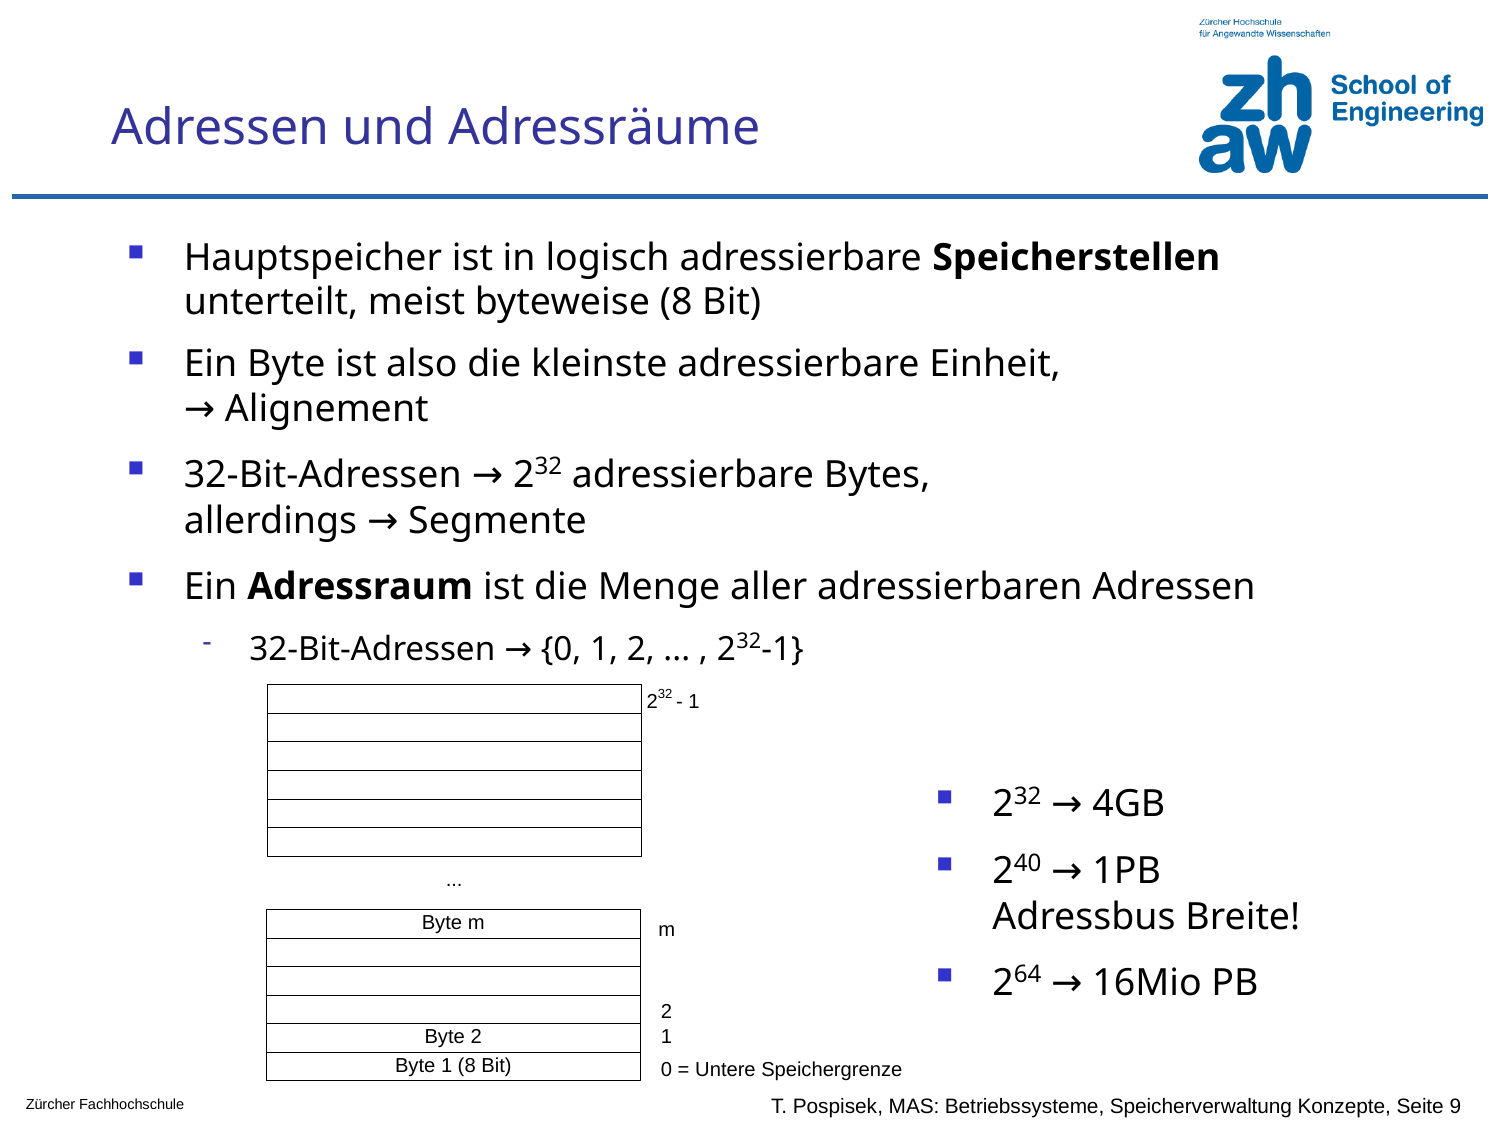

# Adressen und Adressräume
Hauptspeicher ist in logisch adressierbare Speicherstellen unterteilt, meist byteweise (8 Bit)
Ein Byte ist also die kleinste adressierbare Einheit,
→ Alignement
32-Bit-Adressen → 232 adressierbare Bytes,
allerdings → Segmente
Ein Adressraum ist die Menge aller adressierbaren Adressen
32-Bit-Adressen → {0, 1, 2, ... , 232-1}
232 → 4GB
240 → 1PB
Adressbus Breite!
264 → 16Mio PB